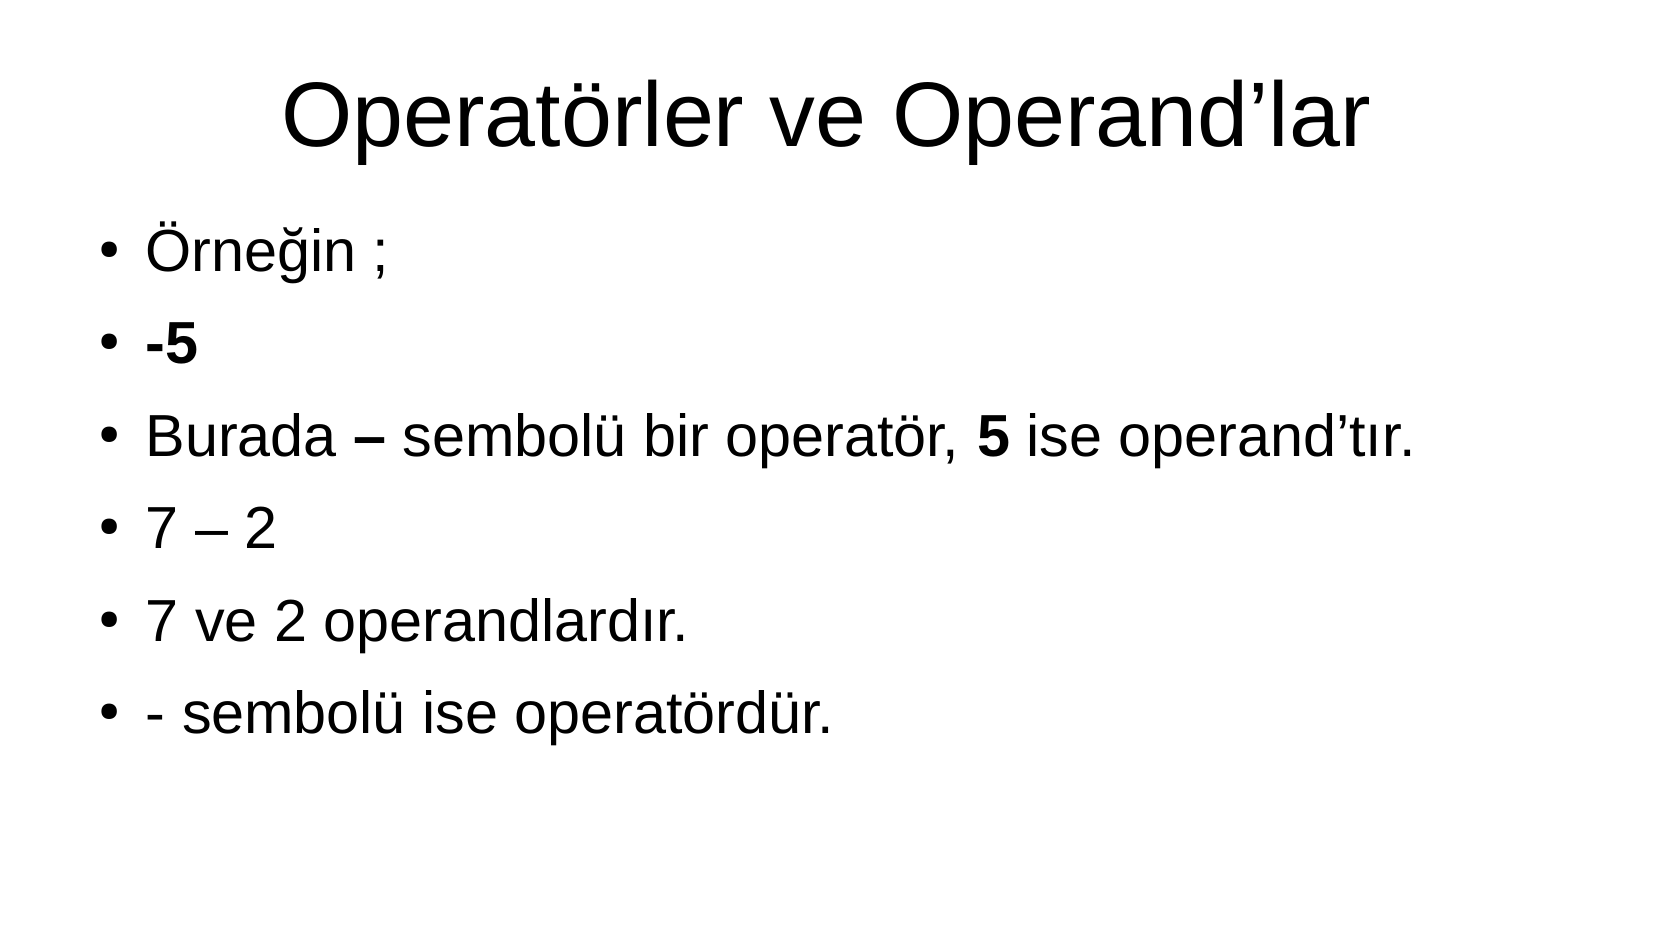

# Operatörler ve Operand’lar
Örneğin ;
-5
Burada – sembolü bir operatör, 5 ise operand’tır.
7 – 2
7 ve 2 operandlardır.
- sembolü ise operatördür.